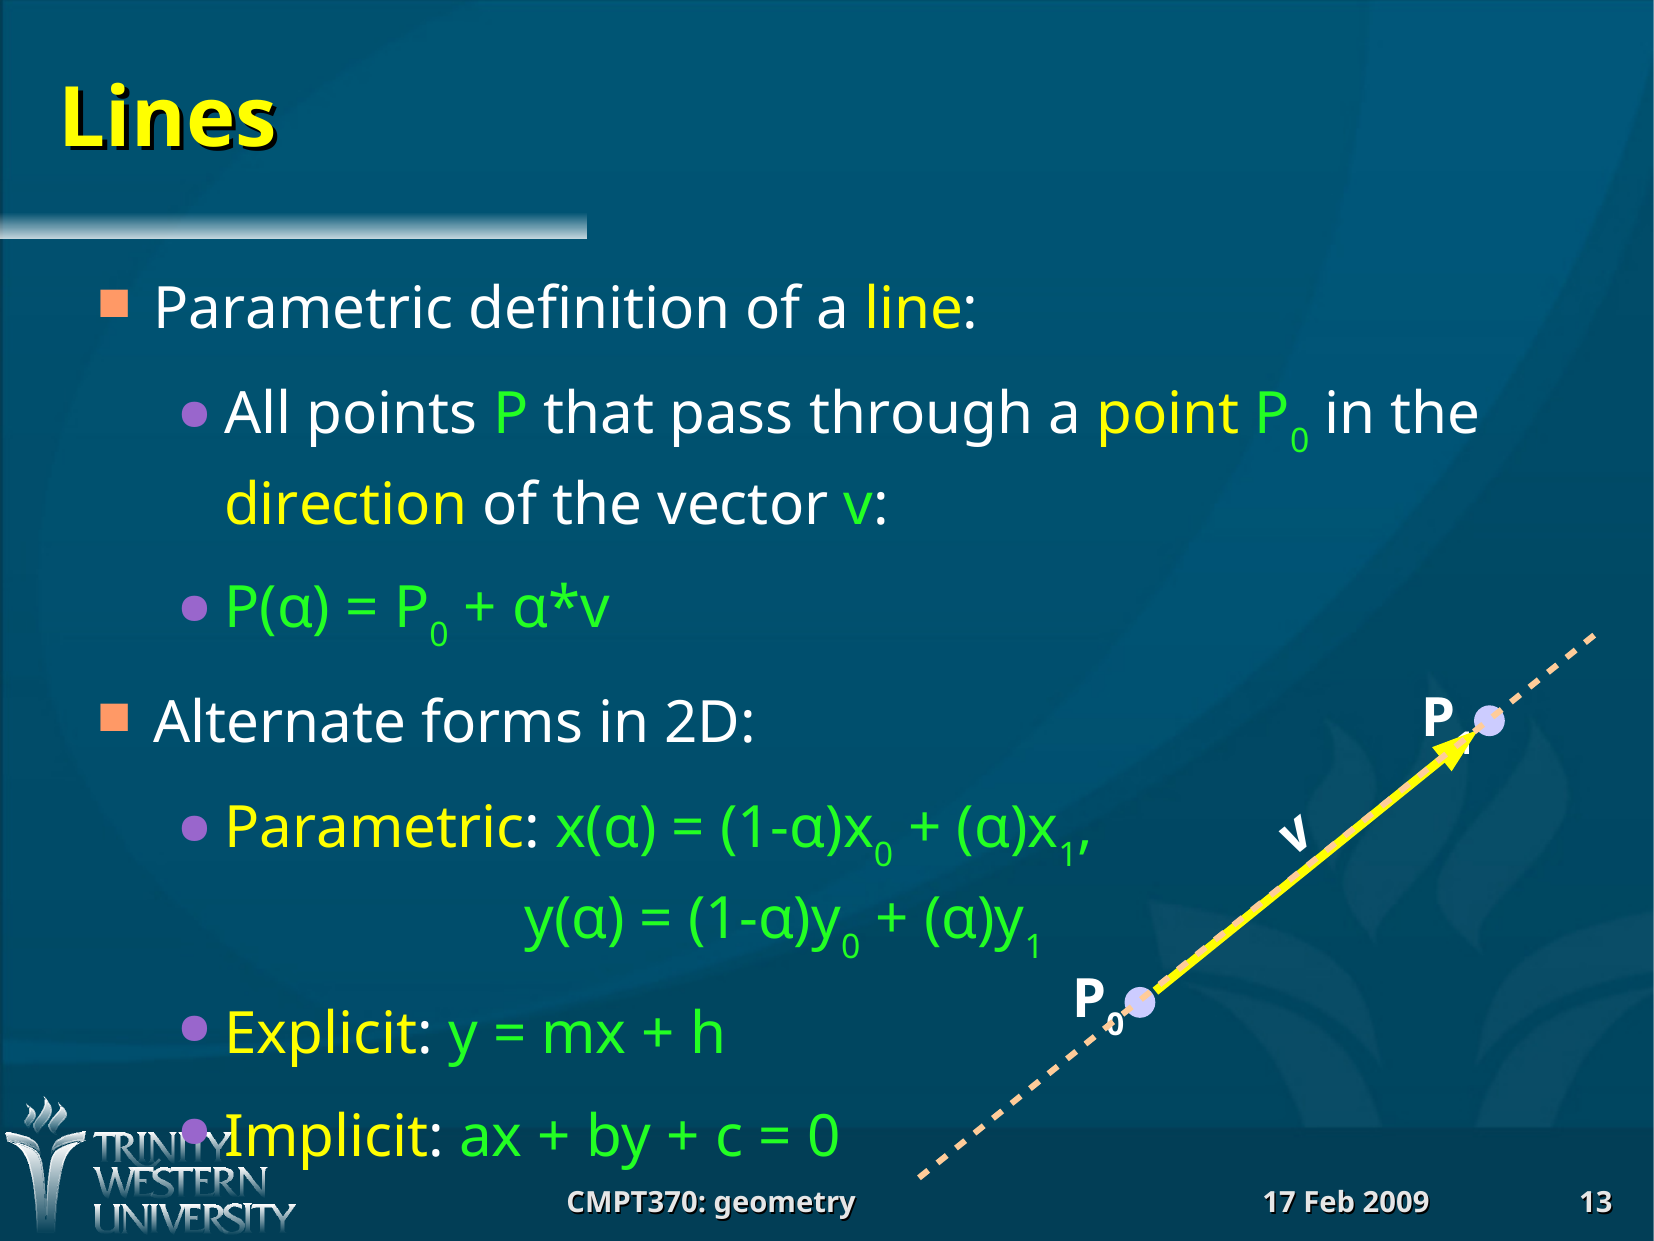

# Lines
Parametric definition of a line:
All points P that pass through a point P0 in the direction of the vector v:
P(α) = P0 + α*v
Alternate forms in 2D:
Parametric: x(α) = (1-α)x0 + (α)x1,
				y(α) = (1-α)y0 + (α)y1
Explicit: y = mx + h
Implicit: ax + by + c = 0
P1
v
P0
CMPT370: geometry
17 Feb 2009
13